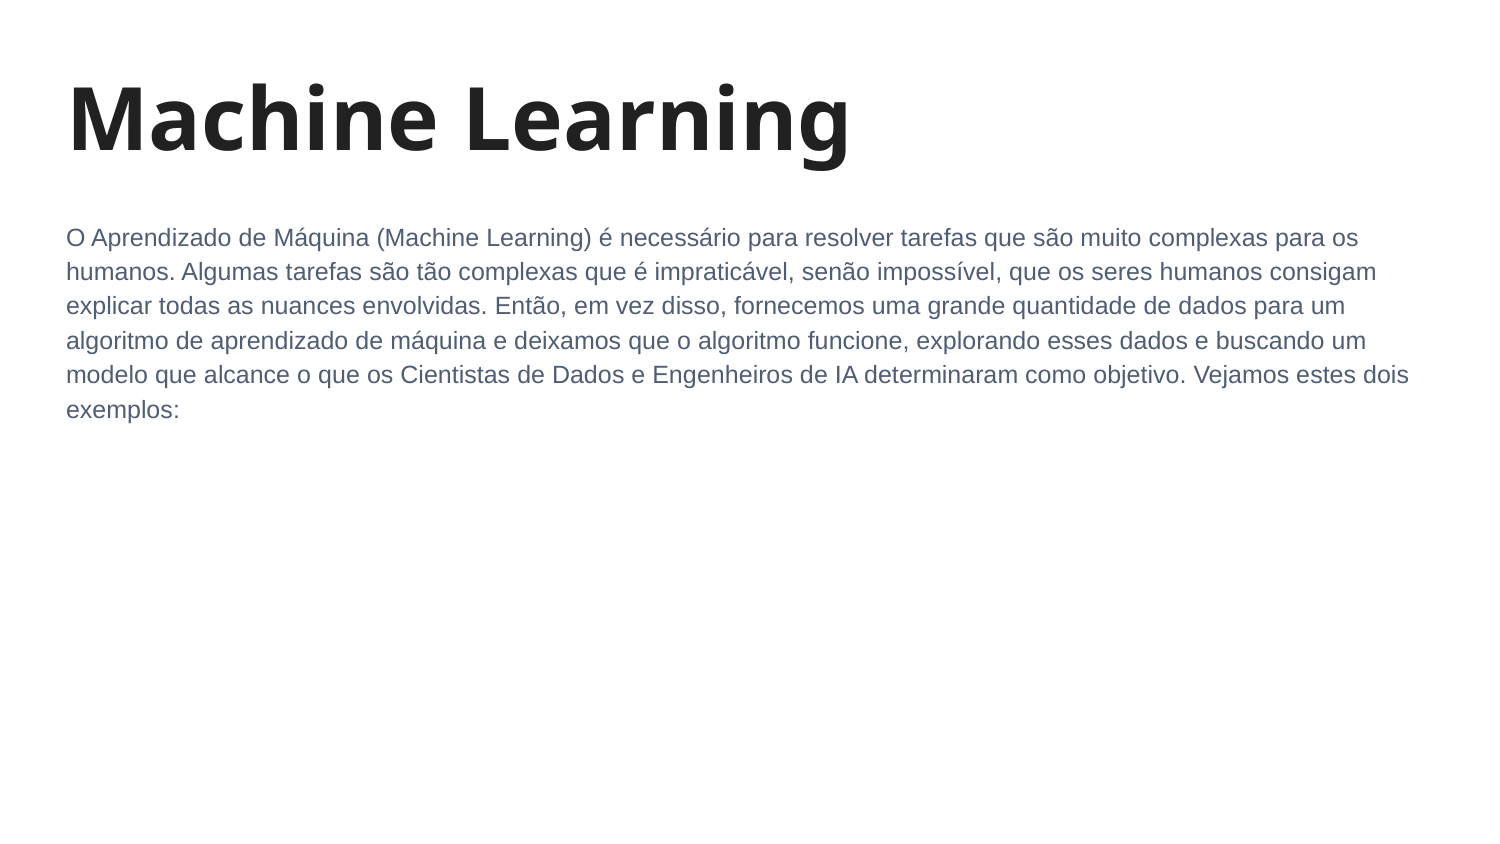

# Machine Learning
O Aprendizado de Máquina (Machine Learning) é necessário para resolver tarefas que são muito complexas para os humanos. Algumas tarefas são tão complexas que é impraticável, senão impossível, que os seres humanos consigam explicar todas as nuances envolvidas. Então, em vez disso, fornecemos uma grande quantidade de dados para um algoritmo de aprendizado de máquina e deixamos que o algoritmo funcione, explorando esses dados e buscando um modelo que alcance o que os Cientistas de Dados e Engenheiros de IA determinaram como objetivo. Vejamos estes dois exemplos: